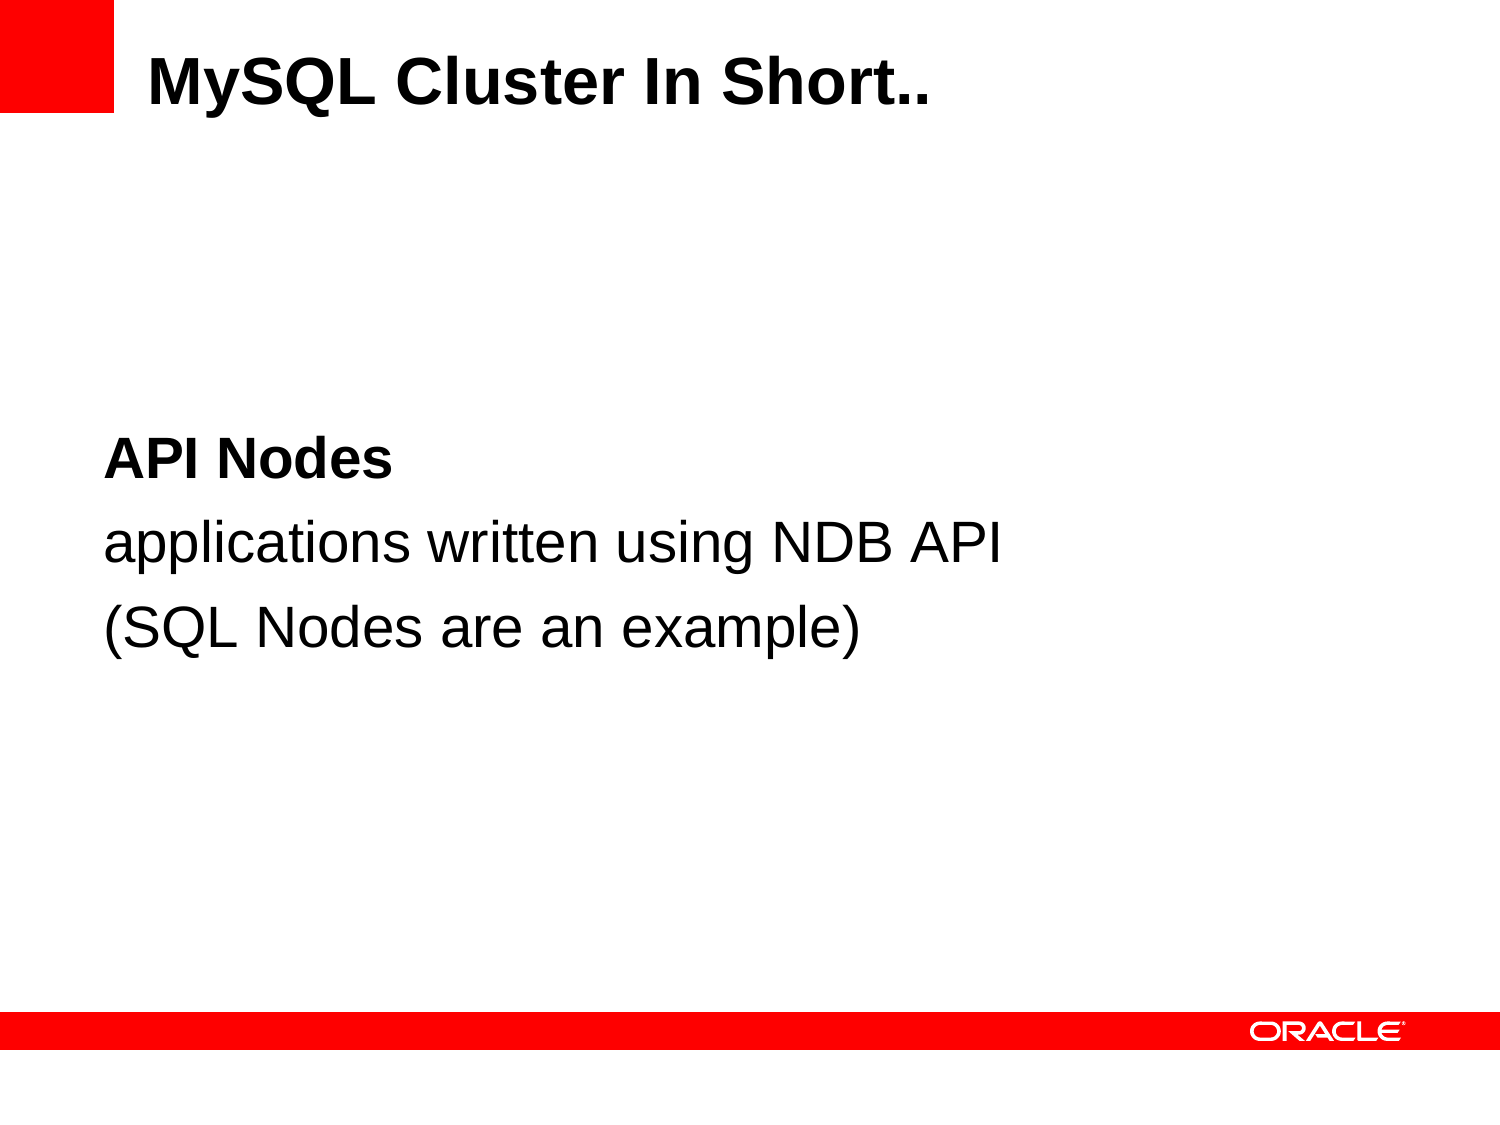

# MySQL Cluster In Short..
API Nodes
applications written using NDB API
(SQL Nodes are an example)